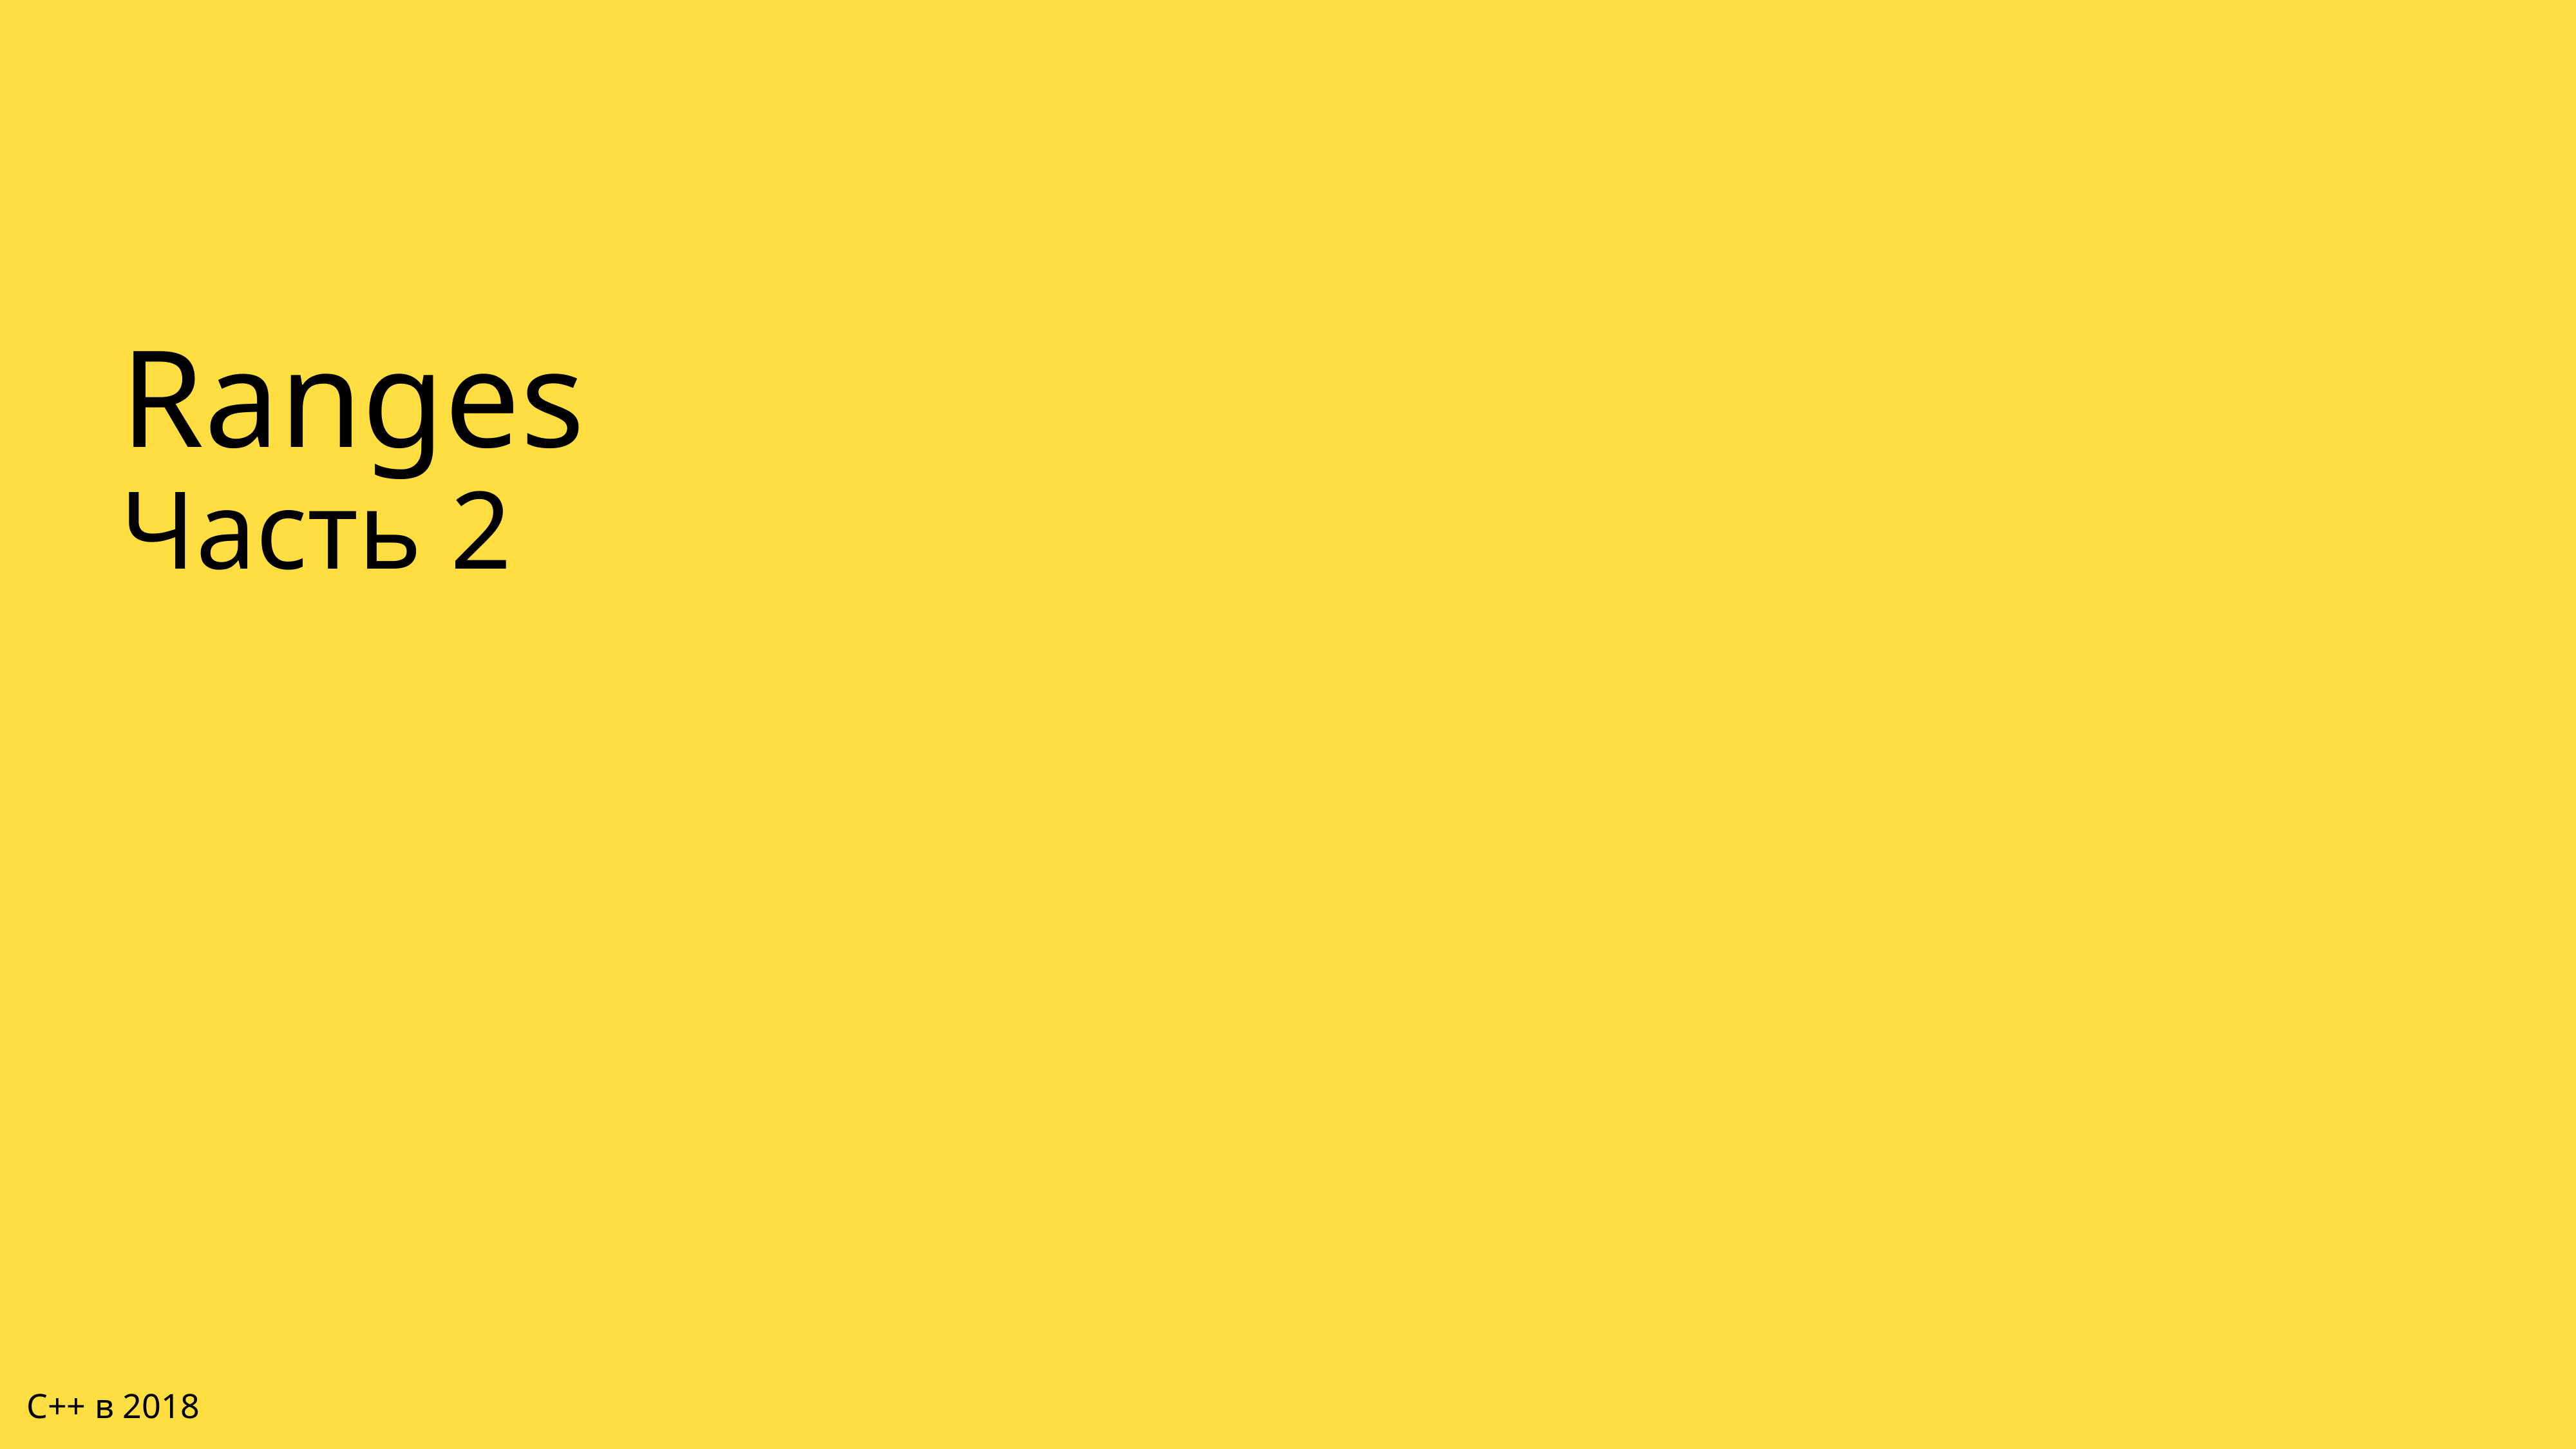

# Ranges Часть 2
C++ в 2018